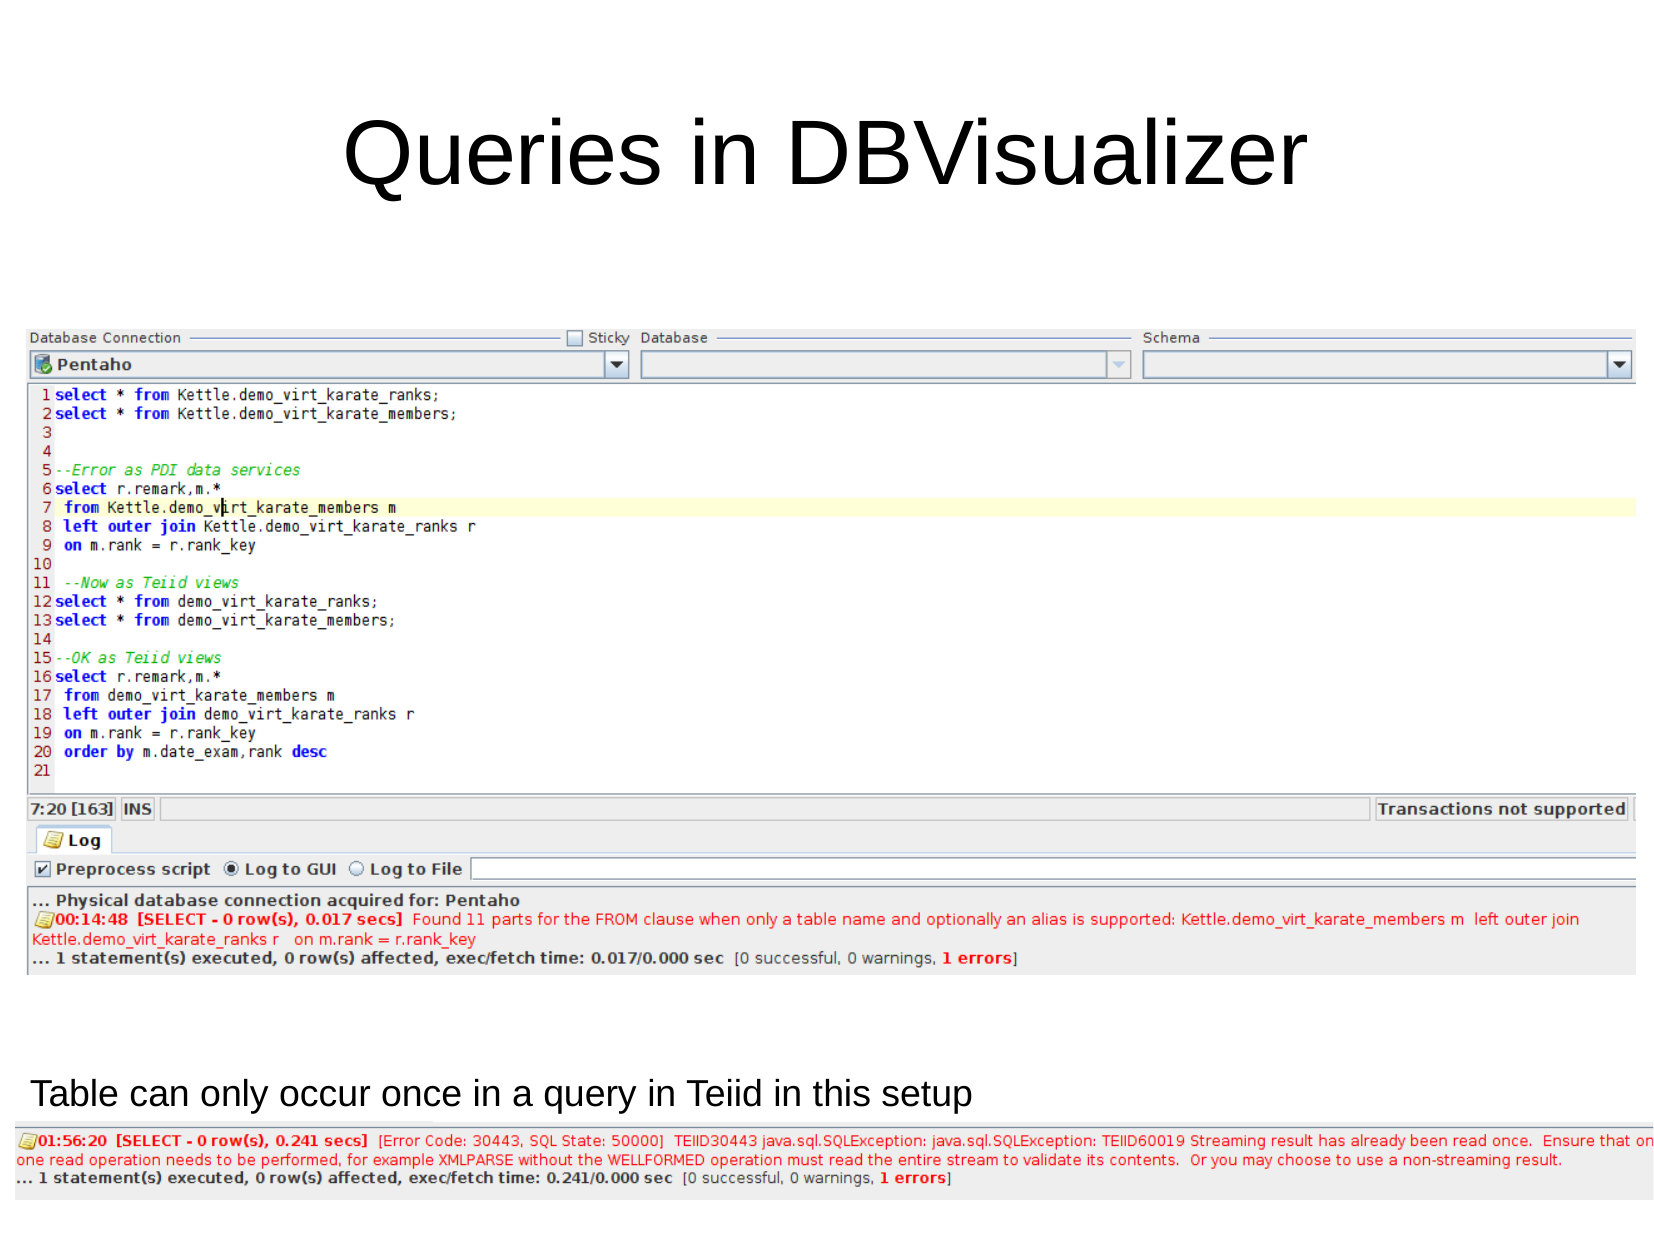

# Queries in DBVisualizer
Table can only occur once in a query in Teiid in this setup